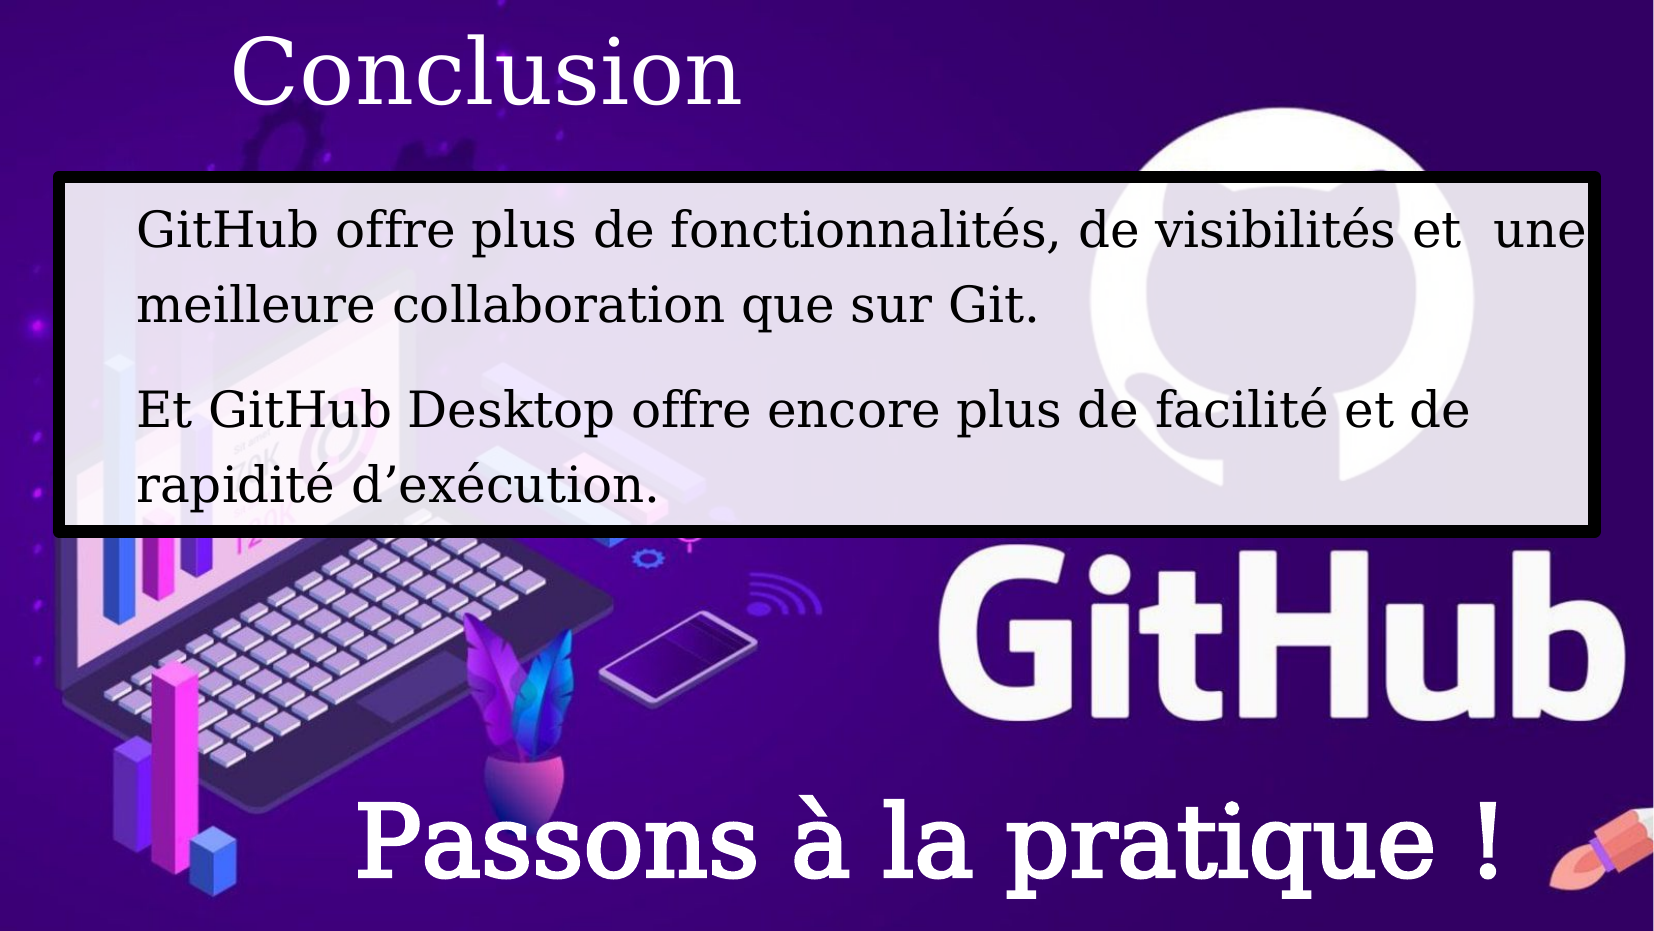

# Conclusion
GitHub offre plus de fonctionnalités, de visibilités et une meilleure collaboration que sur Git.
Et GitHub Desktop offre encore plus de facilité et de rapidité d’exécution.
Passons à la pratique !